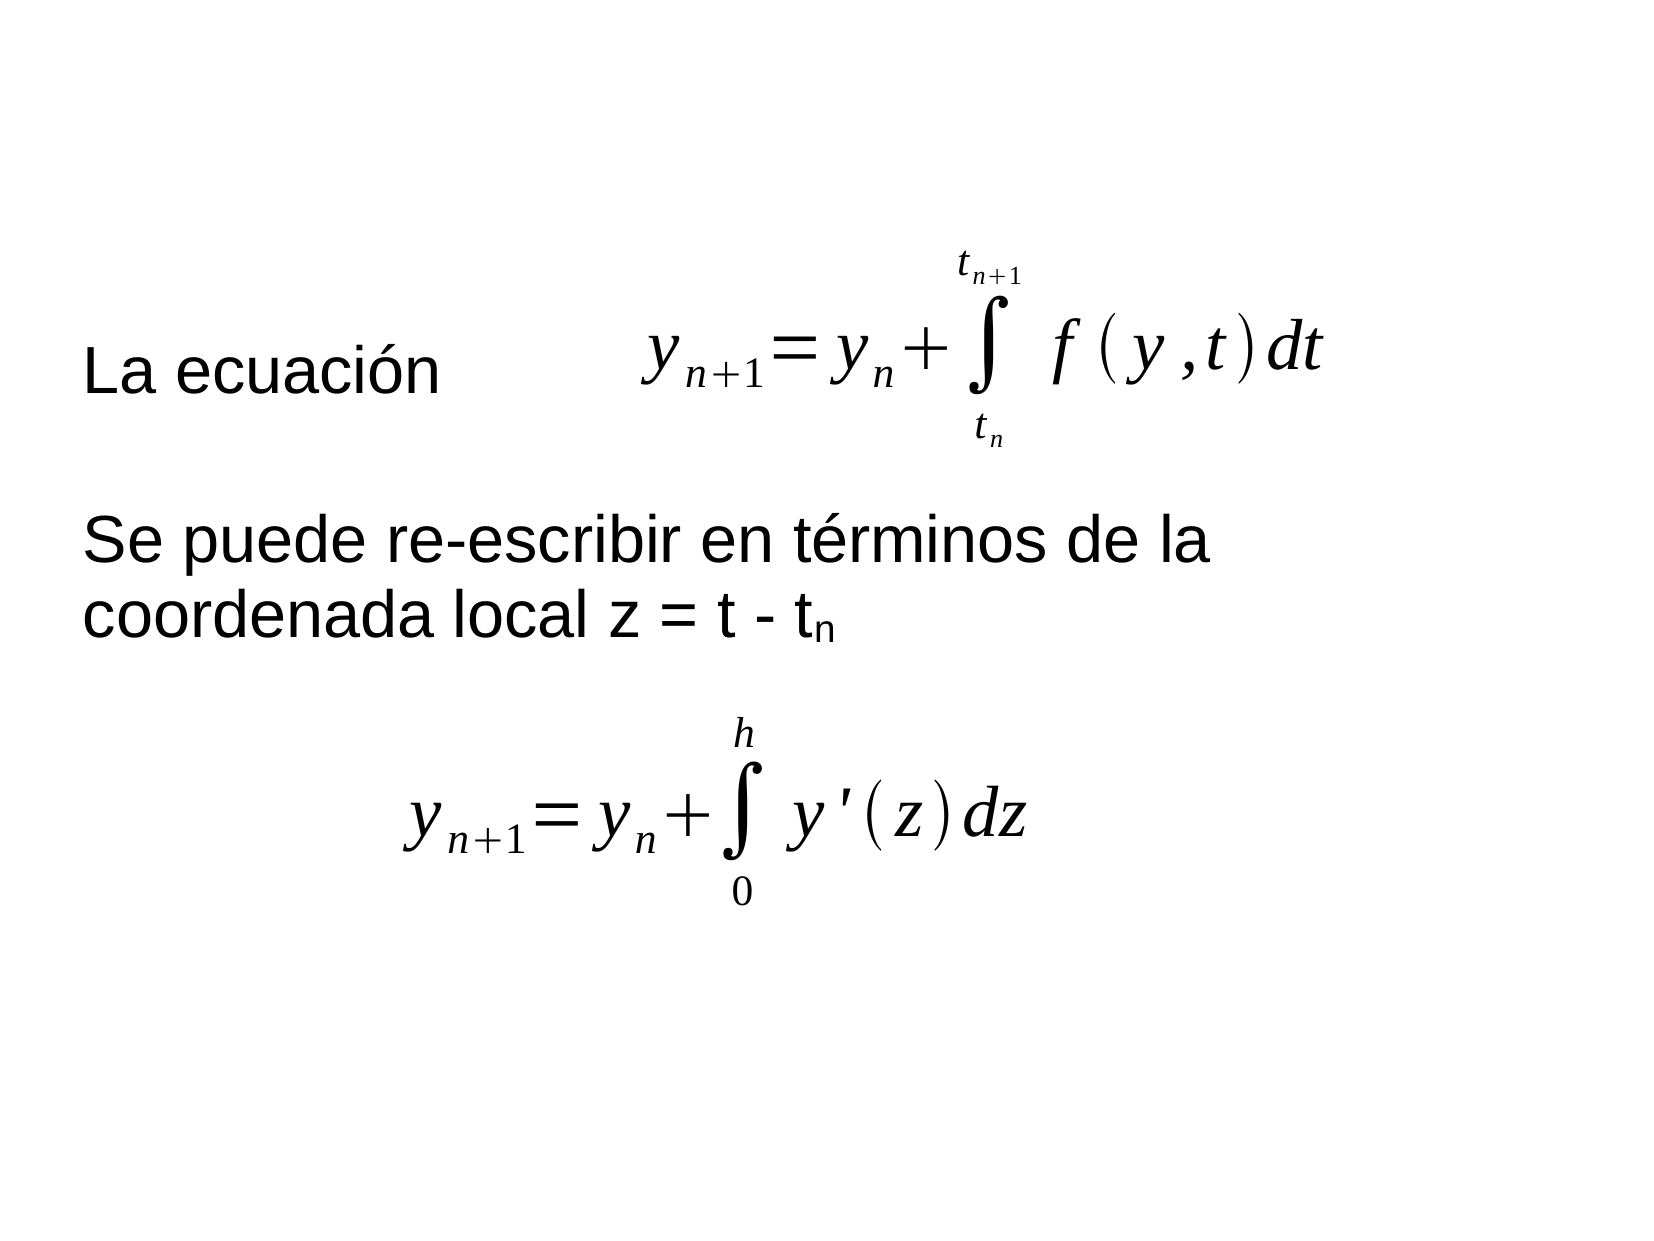

#
La ecuación
Se puede re-escribir en términos de la coordenada local z = t - tn